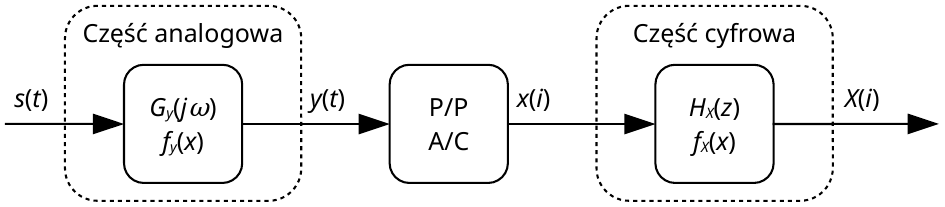

Część analogowa
Część cyfrowa
Gy(jω)
fy(x)
P/P
A/C
HX(z)
fX(x)
s(t)
y(t)
x(i)
X(i)